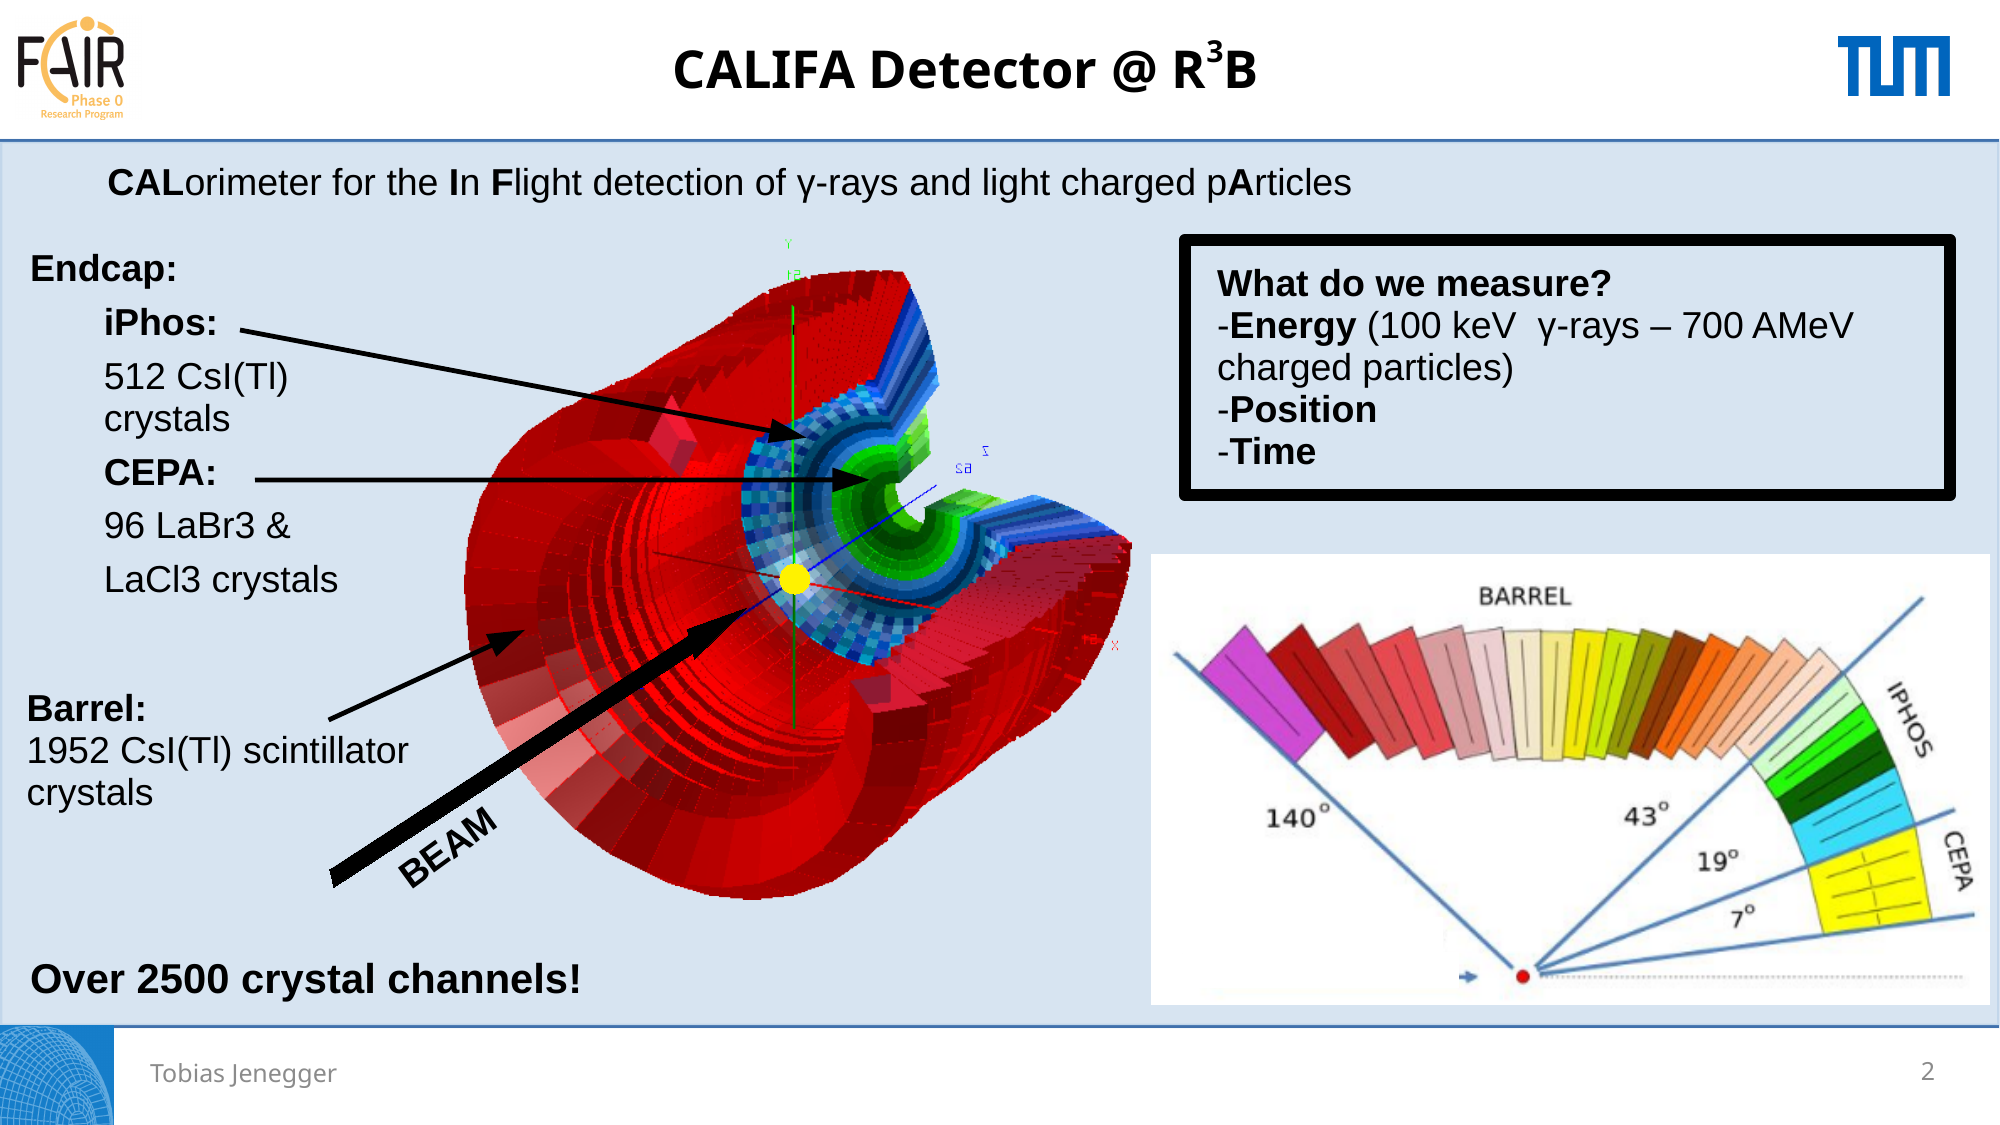

# CALIFA Detector @ R3B
CALorimeter for the In Flight detection of γ-rays and light charged pArticles
Endcap:
	iPhos:
	512 CsI(Tl) 			crystals
	CEPA:
	96 LaBr3 &
	LaCl3 crystals
What do we measure?
-Energy (100 keV γ-rays – 700 AMeV charged particles)
-Position
-Time
Barrel:
1952 CsI(Tl) scintillator crystals
BEAM
Over 2500 crystal channels!
2